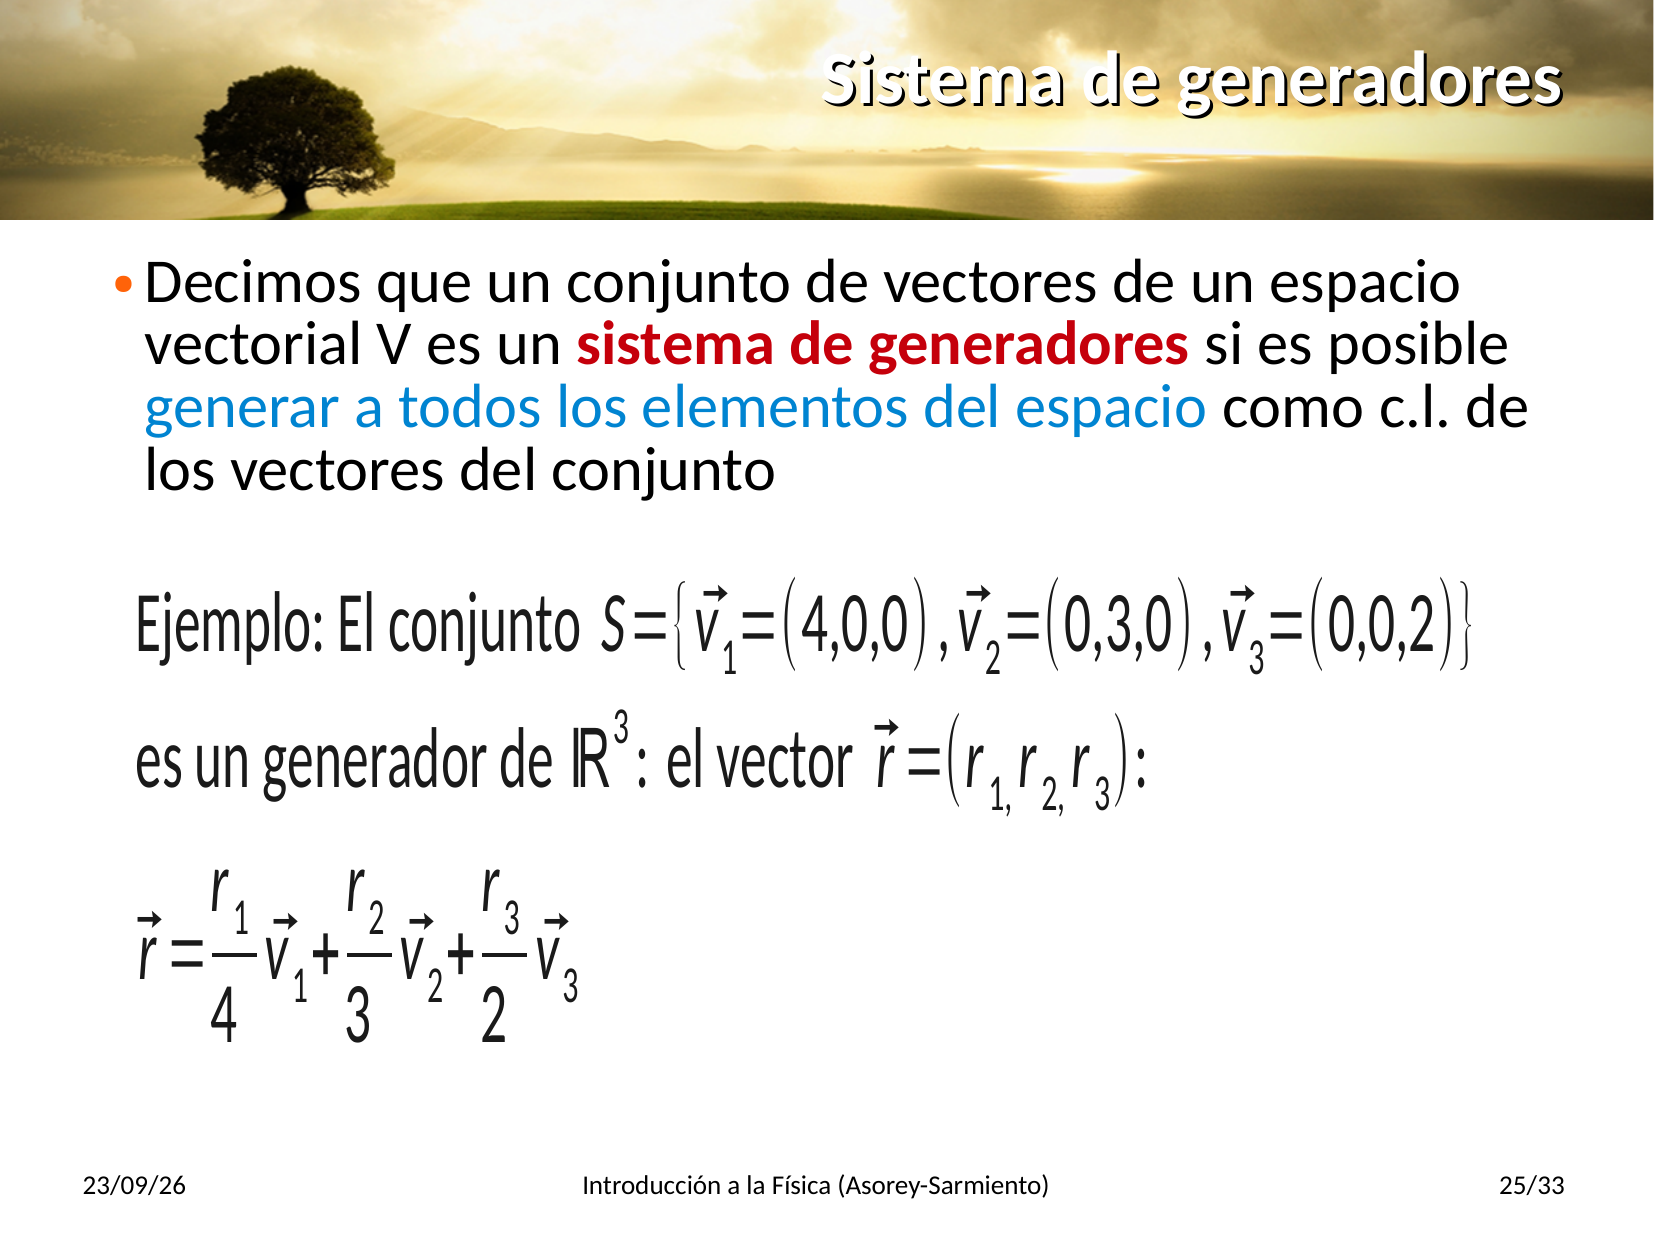

# Sistema de generadores
Decimos que un conjunto de vectores de un espacio vectorial V es un sistema de generadores si es posible generar a todos los elementos del espacio como c.l. de los vectores del conjunto
Introducción a la Física (Asorey-Sarmiento)
25